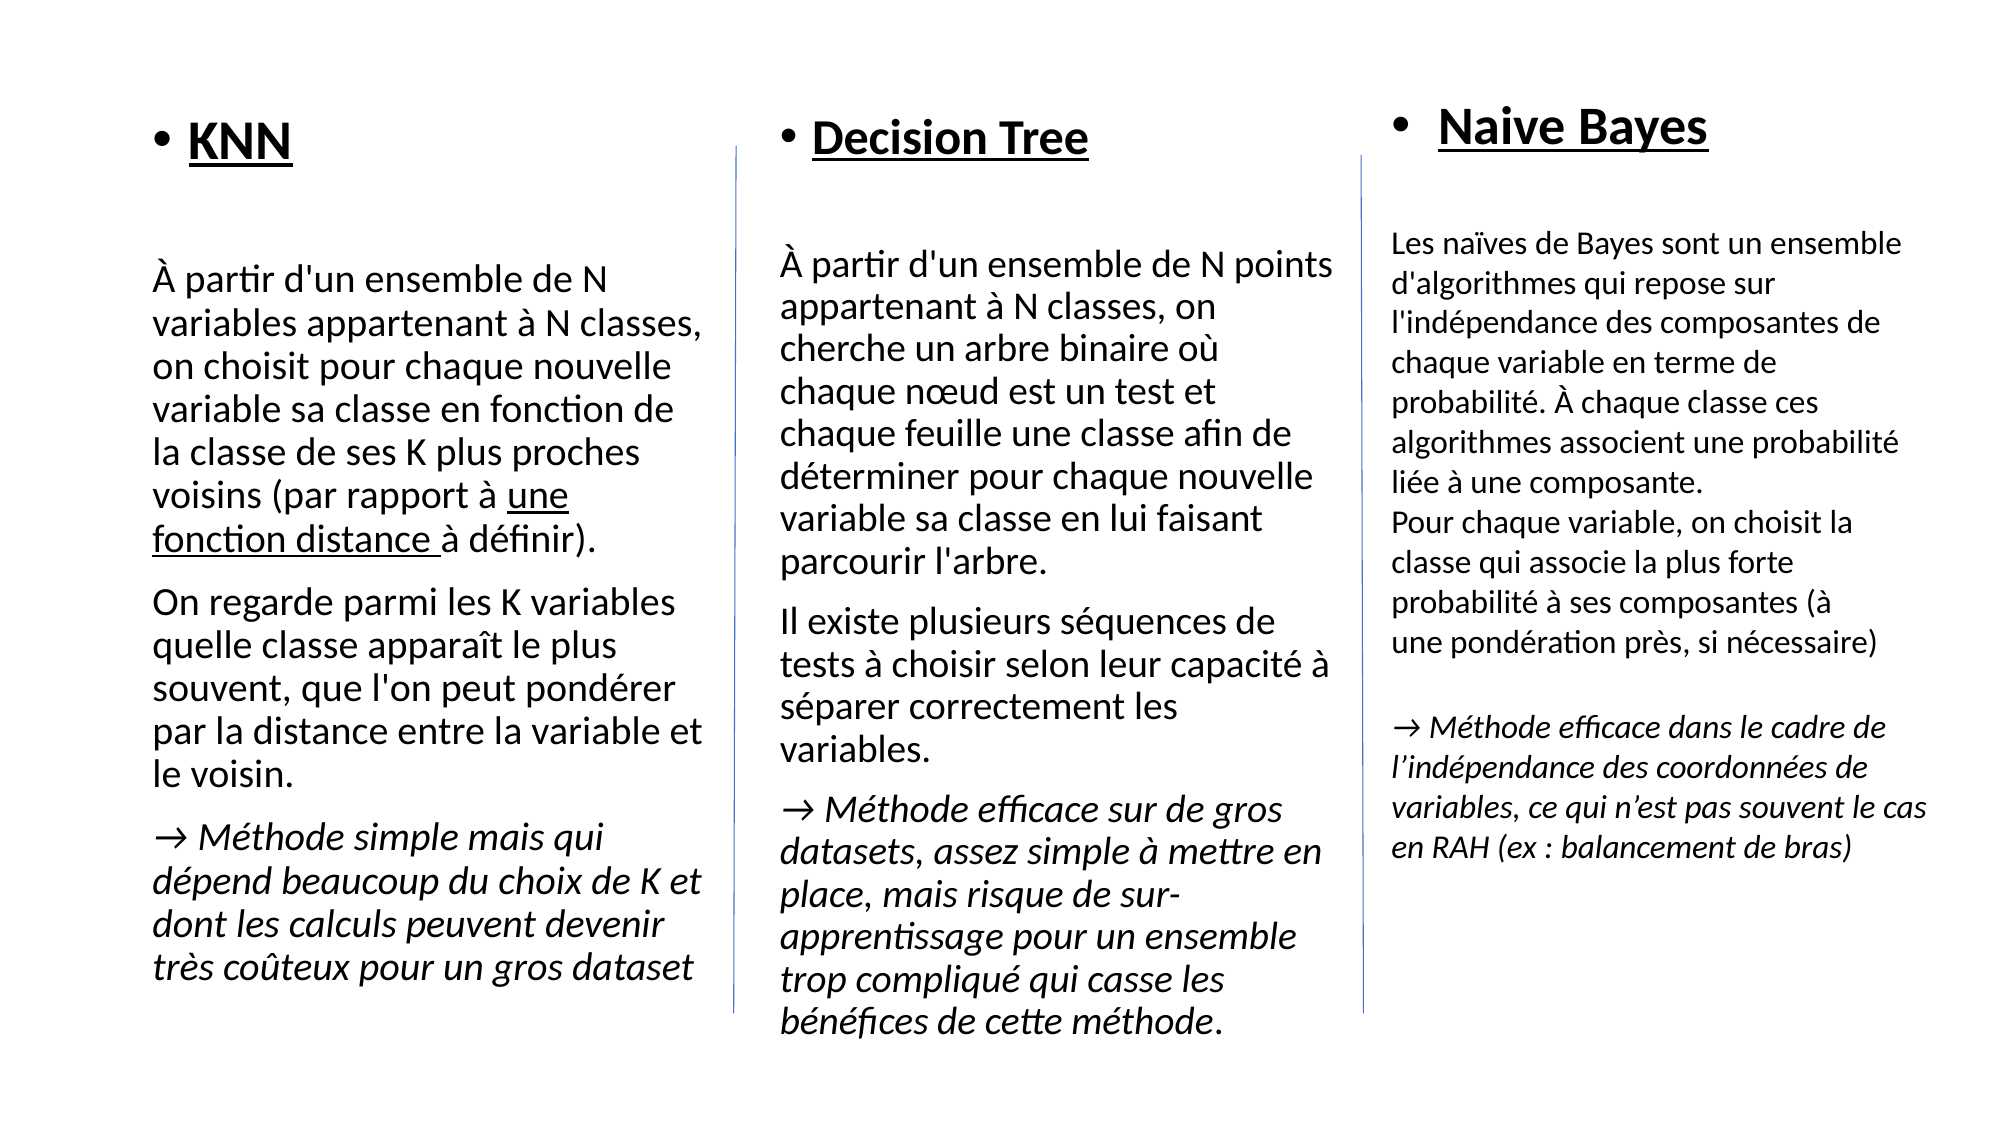

#
Naive Bayes
Les naïves de Bayes sont un ensemble d'algorithmes qui repose sur l'indépendance des composantes de chaque variable en terme de probabilité. À chaque classe ces algorithmes associent une probabilité liée à une composante.
Pour chaque variable, on choisit la classe qui associe la plus forte probabilité à ses composantes (à une pondération près, si nécessaire)
→ Méthode efficace dans le cadre de l’indépendance des coordonnées de variables, ce qui n’est pas souvent le cas en RAH (ex : balancement de bras)
KNN
À partir d'un ensemble de N variables appartenant à N classes, on choisit pour chaque nouvelle variable sa classe en fonction de la classe de ses K plus proches voisins (par rapport à une fonction distance à définir).
On regarde parmi les K variables quelle classe apparaît le plus souvent, que l'on peut pondérer par la distance entre la variable et le voisin.
→ Méthode simple mais qui dépend beaucoup du choix de K et dont les calculs peuvent devenir très coûteux pour un gros dataset
Decision Tree
À partir d'un ensemble de N points appartenant à N classes, on cherche un arbre binaire où chaque nœud est un test et chaque feuille une classe afin de déterminer pour chaque nouvelle variable sa classe en lui faisant parcourir l'arbre.
Il existe plusieurs séquences de tests à choisir selon leur capacité à séparer correctement les variables.
→ Méthode efficace sur de gros datasets, assez simple à mettre en place, mais risque de sur-apprentissage pour un ensemble trop compliqué qui casse les bénéfices de cette méthode.